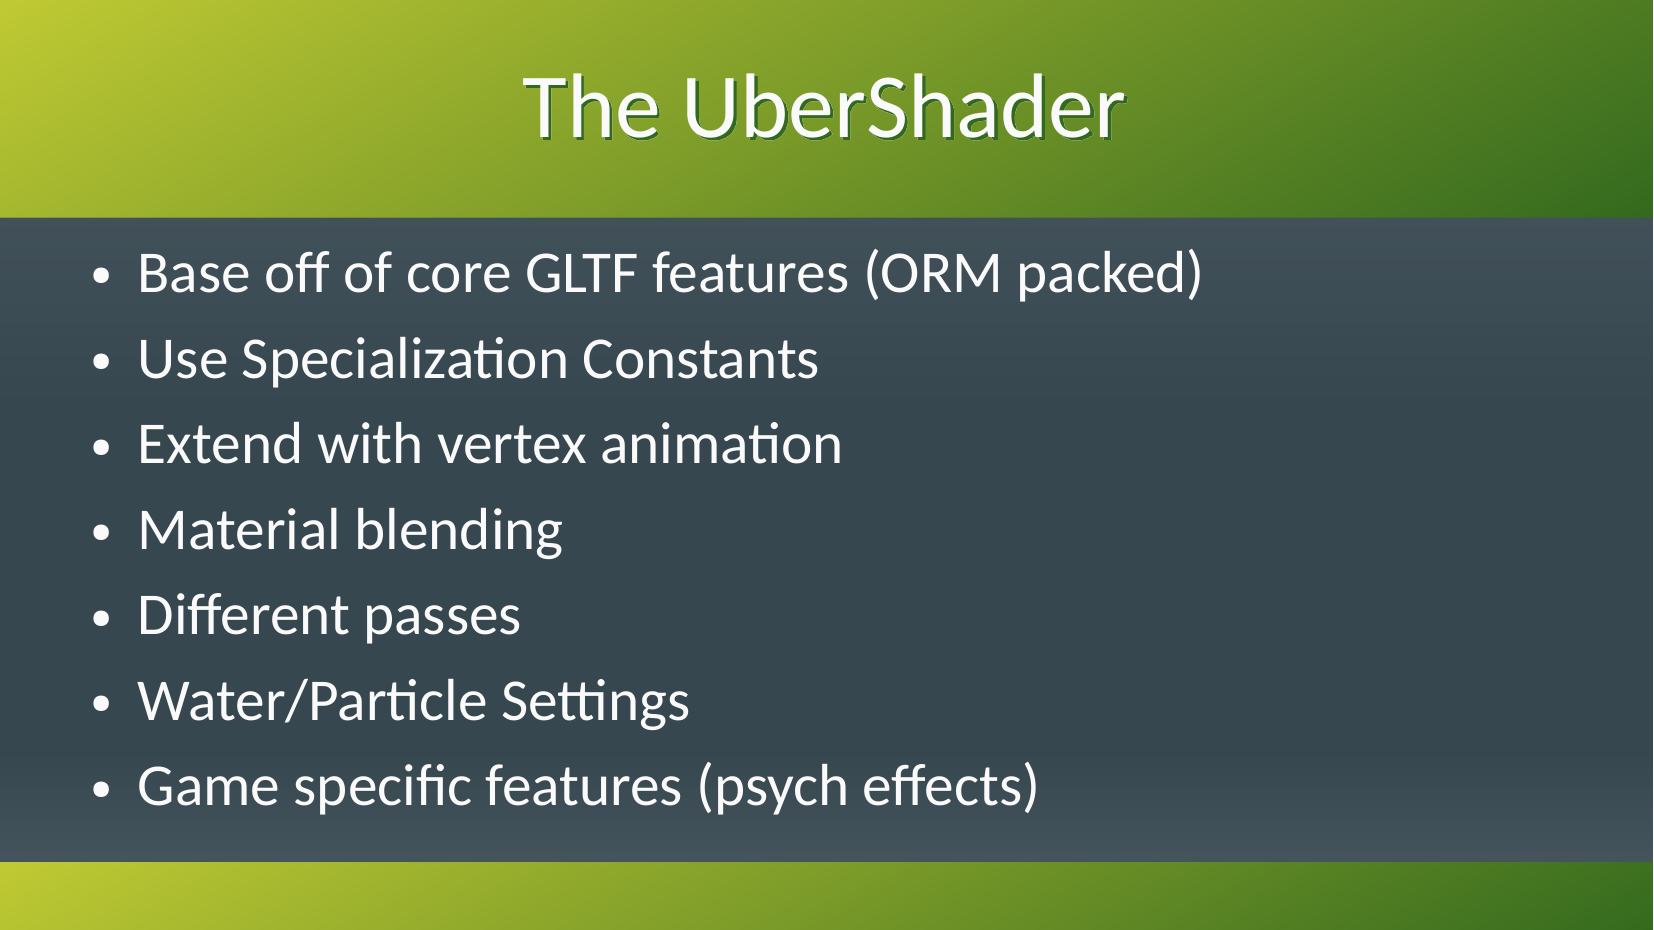

# The UberShader
Base off of core GLTF features (ORM packed)
Use Specialization Constants
Extend with vertex animation
Material blending
Different passes
Water/Particle Settings
Game specific features (psych effects)